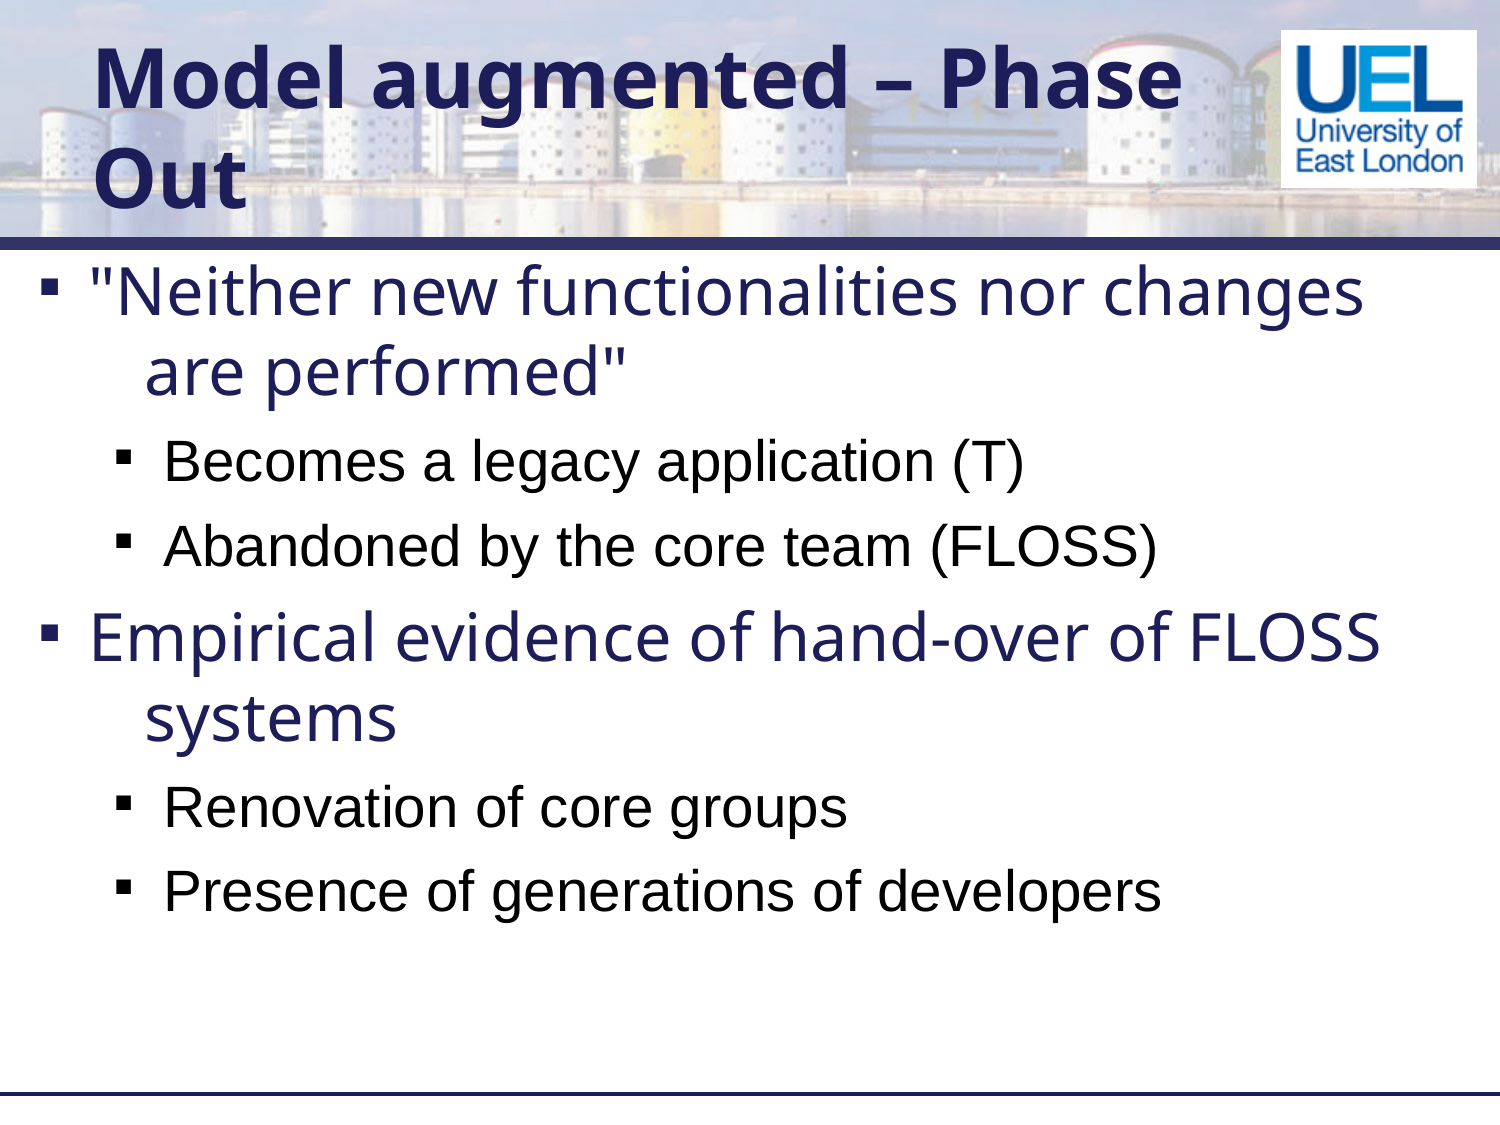

# Model augmented – Phase Out
"Neither new functionalities nor changes are performed"
Becomes a legacy application (T)
Abandoned by the core team (FLOSS)
Empirical evidence of hand-over of FLOSS systems
Renovation of core groups
Presence of generations of developers